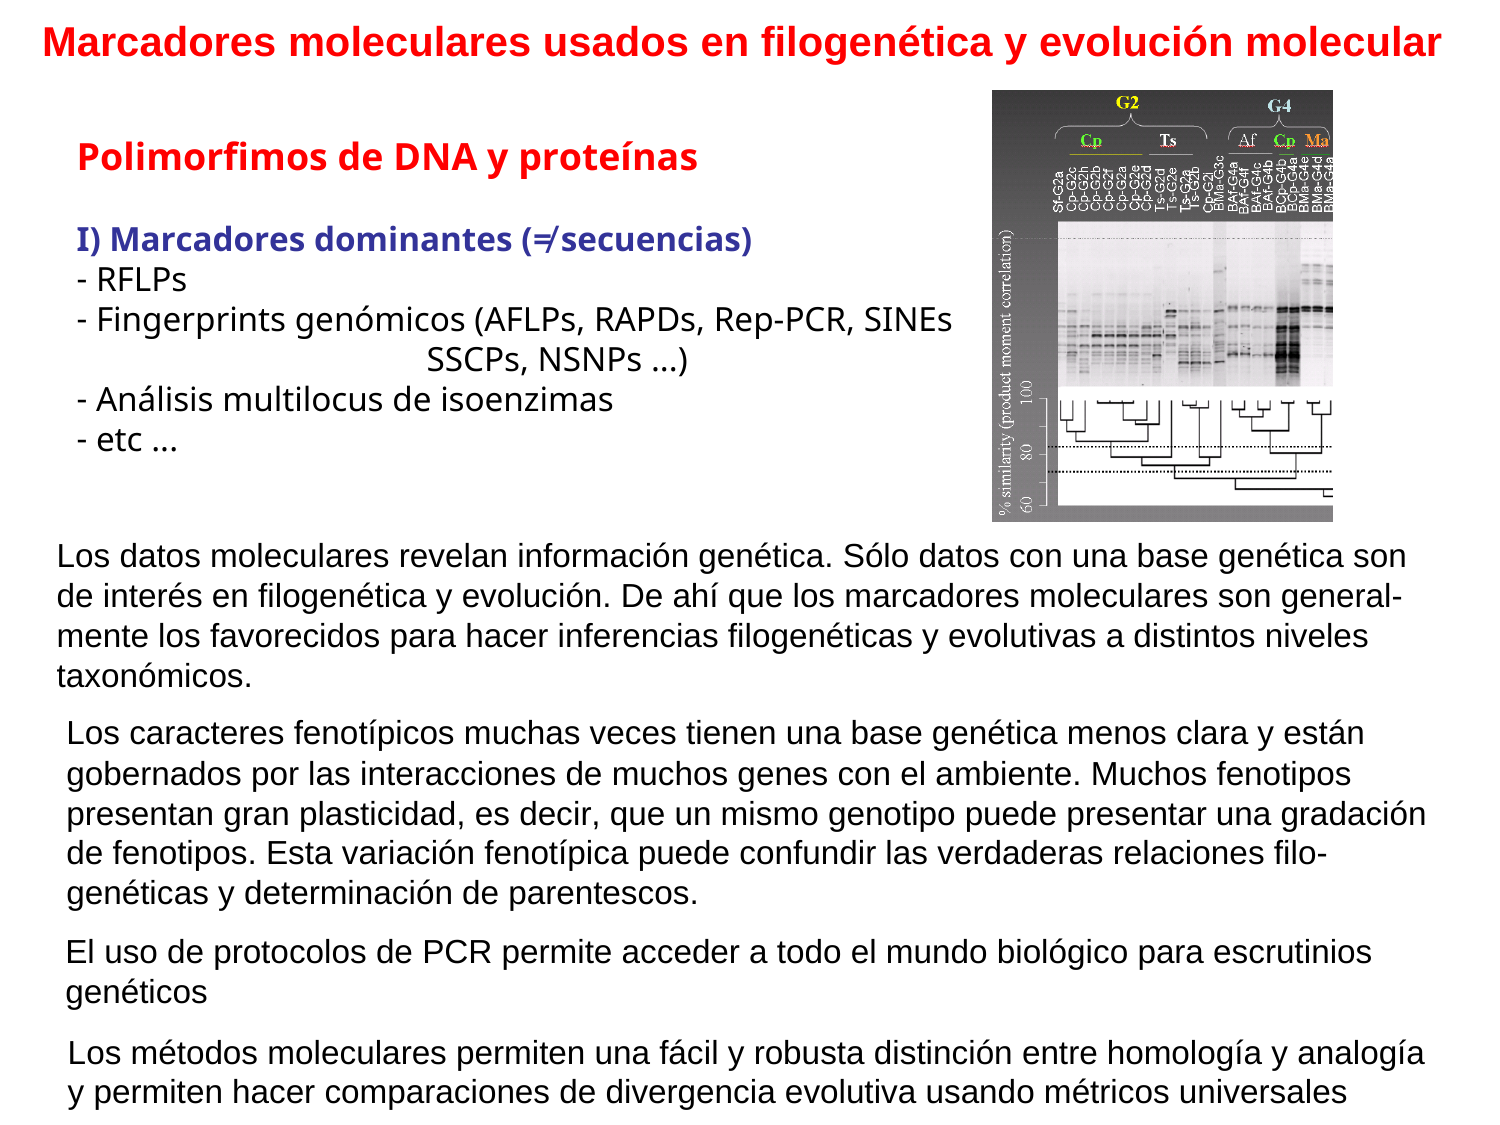

Marcadores moleculares usados en filogenética y evolución molecular
Polimorfimos de DNA y proteínas
I) Marcadores dominantes (≠ secuencias)
 RFLPs
 Fingerprints genómicos (AFLPs, RAPDs, Rep-PCR, SINEs
 SSCPs, NSNPs ...)
 Análisis multilocus de isoenzimas
 etc ...
Los datos moleculares revelan información genética. Sólo datos con una base genética son
de interés en filogenética y evolución. De ahí que los marcadores moleculares son general-
mente los favorecidos para hacer inferencias filogenéticas y evolutivas a distintos niveles
taxonómicos.
Los caracteres fenotípicos muchas veces tienen una base genética menos clara y están
gobernados por las interacciones de muchos genes con el ambiente. Muchos fenotipos
presentan gran plasticidad, es decir, que un mismo genotipo puede presentar una gradación
de fenotipos. Esta variación fenotípica puede confundir las verdaderas relaciones filo-
genéticas y determinación de parentescos.
El uso de protocolos de PCR permite acceder a todo el mundo biológico para escrutinios
genéticos
Los métodos moleculares permiten una fácil y robusta distinción entre homología y analogía
y permiten hacer comparaciones de divergencia evolutiva usando métricos universales